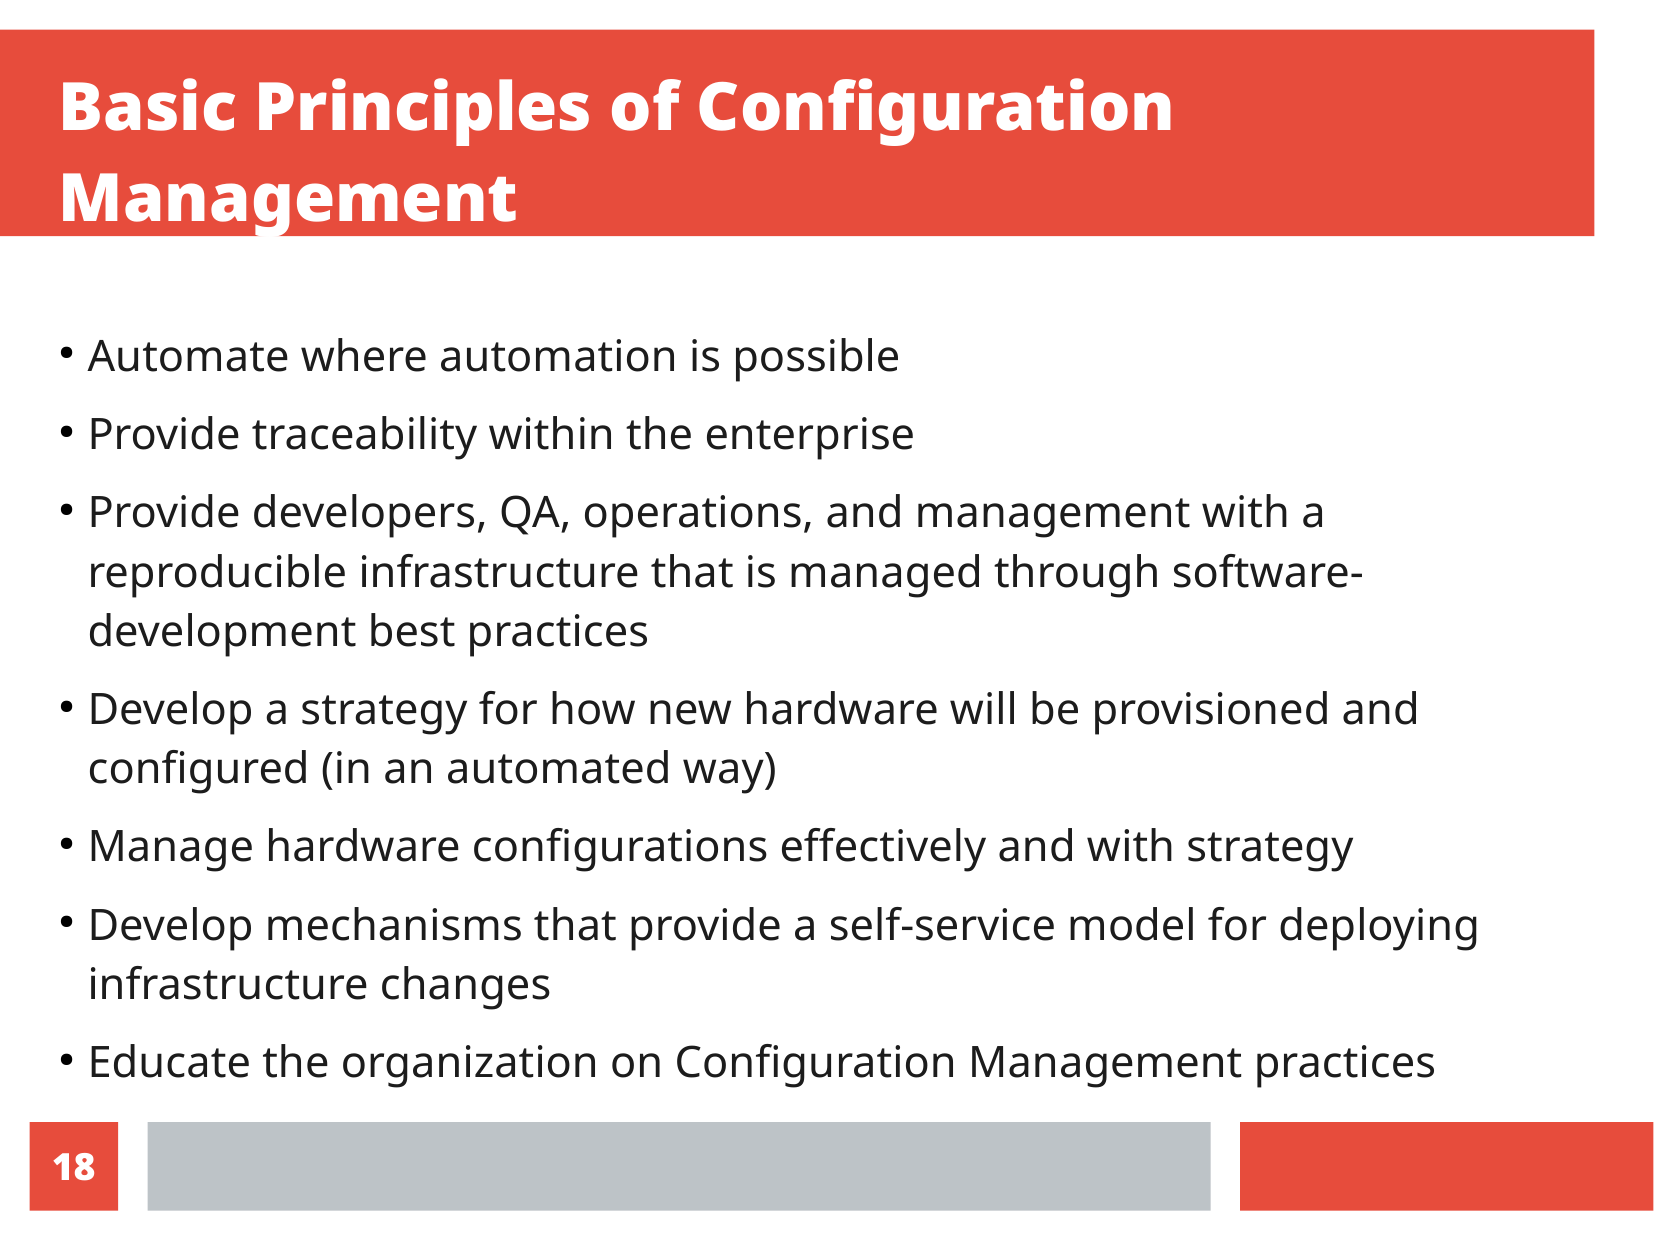

# Basic Principles of Configuration Management
Automate where automation is possible
Provide traceability within the enterprise
Provide developers, QA, operations, and management with a reproducible infrastructure that is managed through software-development best practices
Develop a strategy for how new hardware will be provisioned and configured (in an automated way)
Manage hardware configurations effectively and with strategy
Develop mechanisms that provide a self-service model for deploying infrastructure changes
Educate the organization on Configuration Management practices
18